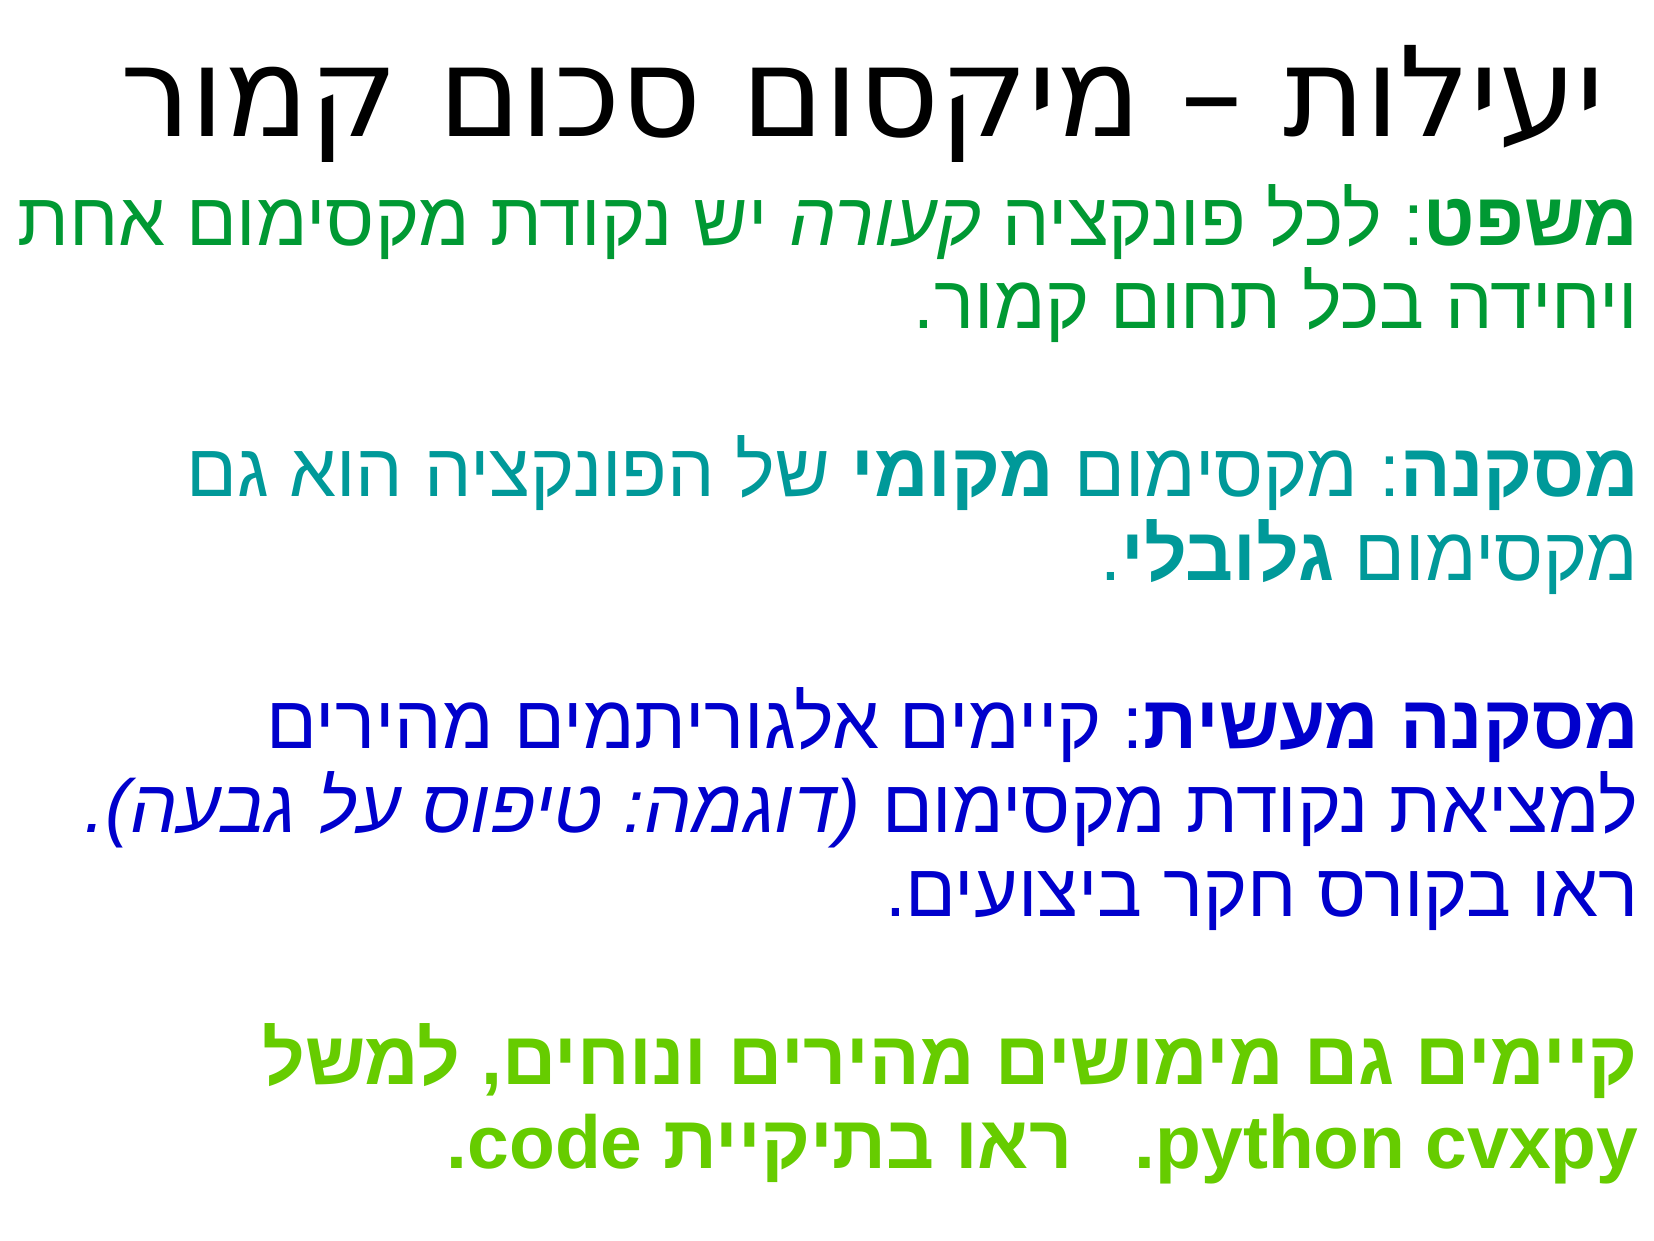

# יעילות – מיקסום סכום קמור
משפט: לכל פונקציה קעורה יש נקודת מקסימום אחת ויחידה בכל תחום קמור.
מסקנה: מקסימום מקומי של הפונקציה הוא גם מקסימום גלובלי.
מסקנה מעשית: קיימים אלגוריתמים מהירים למציאת נקודת מקסימום (דוגמה: טיפוס על גבעה).
ראו בקורס חקר ביצועים.
קיימים גם מימושים מהירים ונוחים, למשל python cvxpy. ראו בתיקיית code.